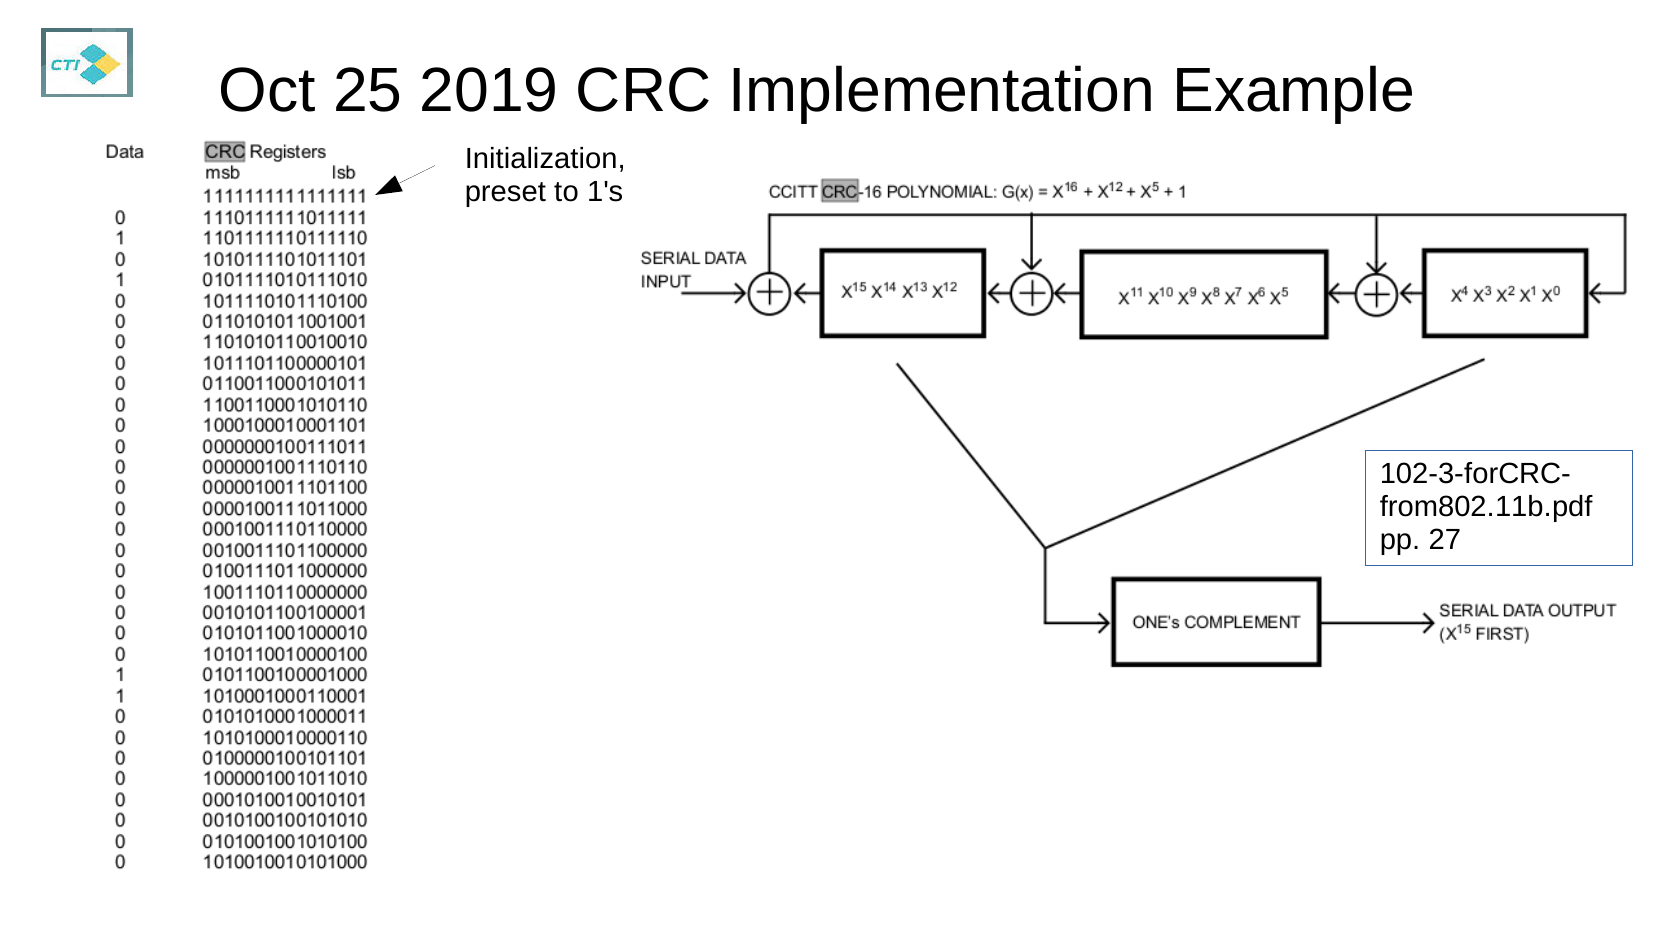

# Oct 25 2019 CRC Implementation Example
Initialization, preset to 1's
102-3-forCRC-from802.11b.pdf pp. 27